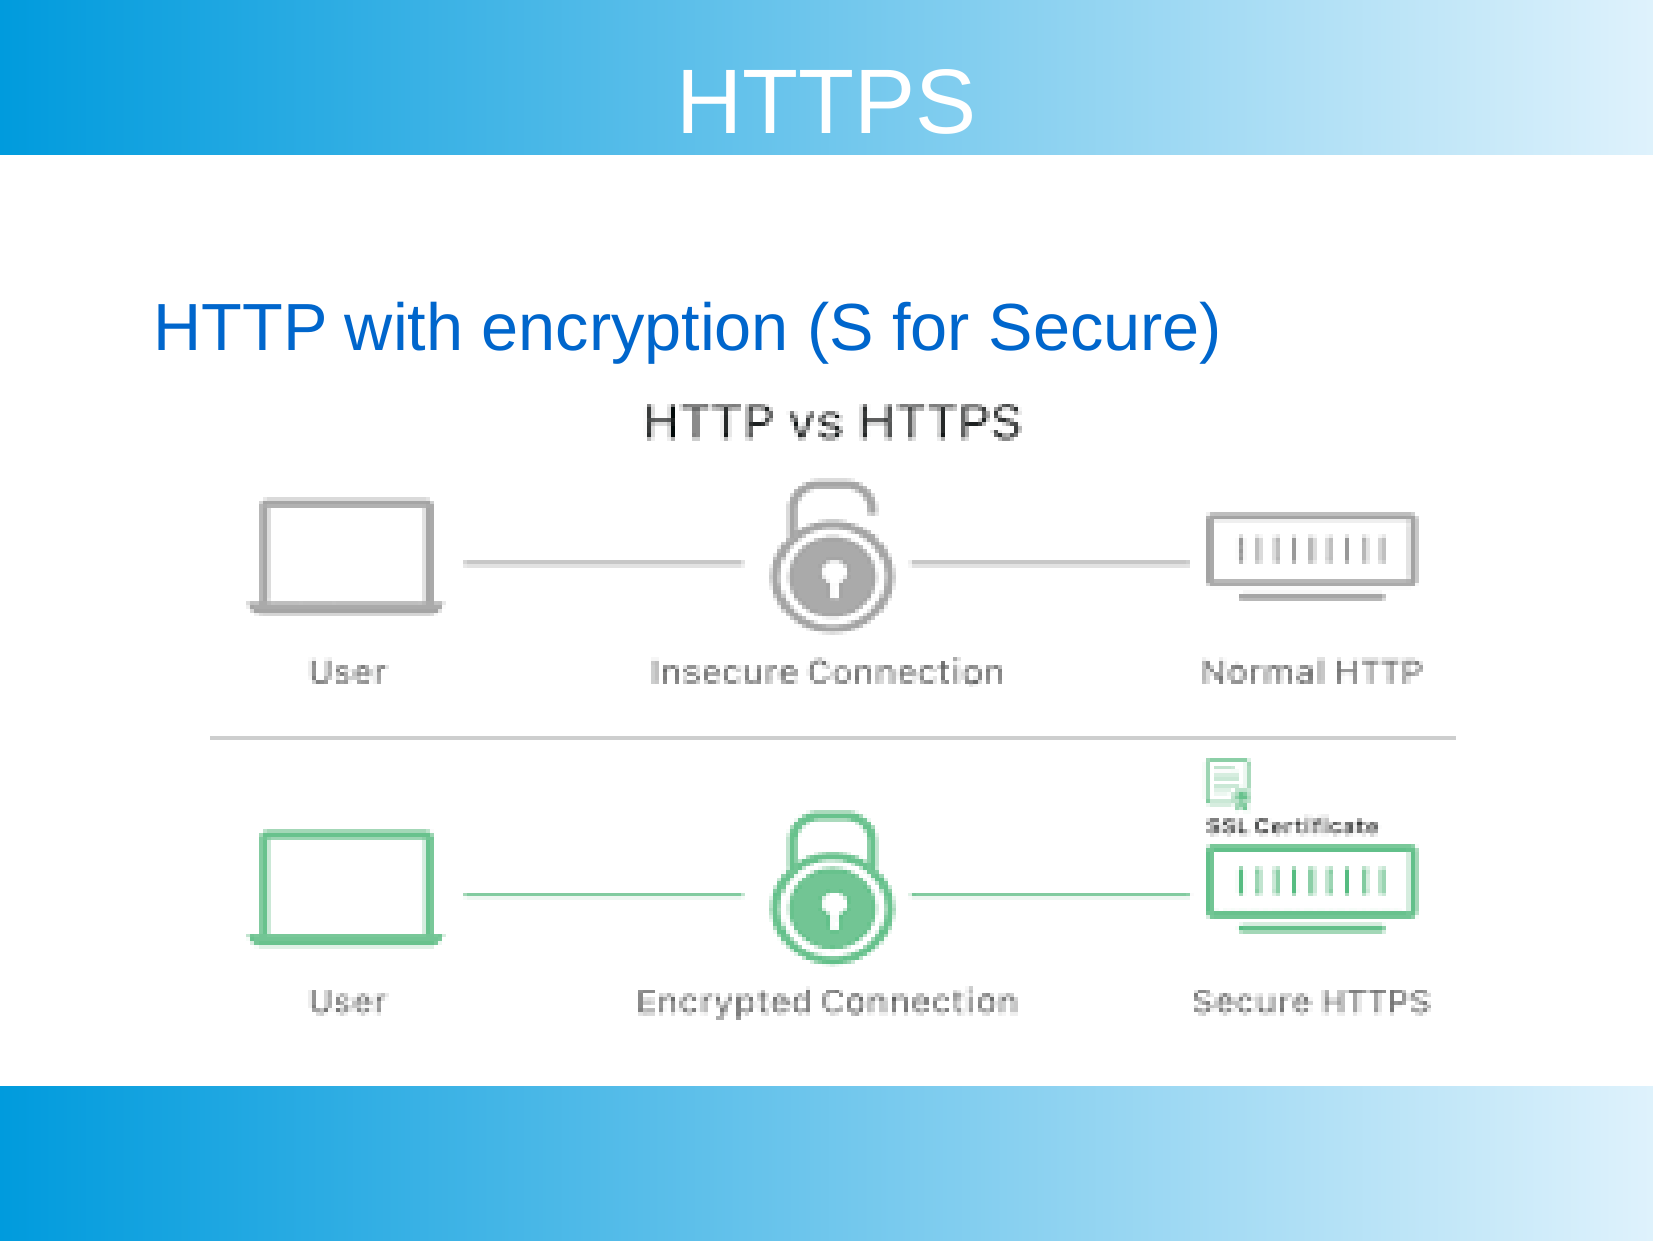

# HTTPS
HTTP with encryption (S for Secure)